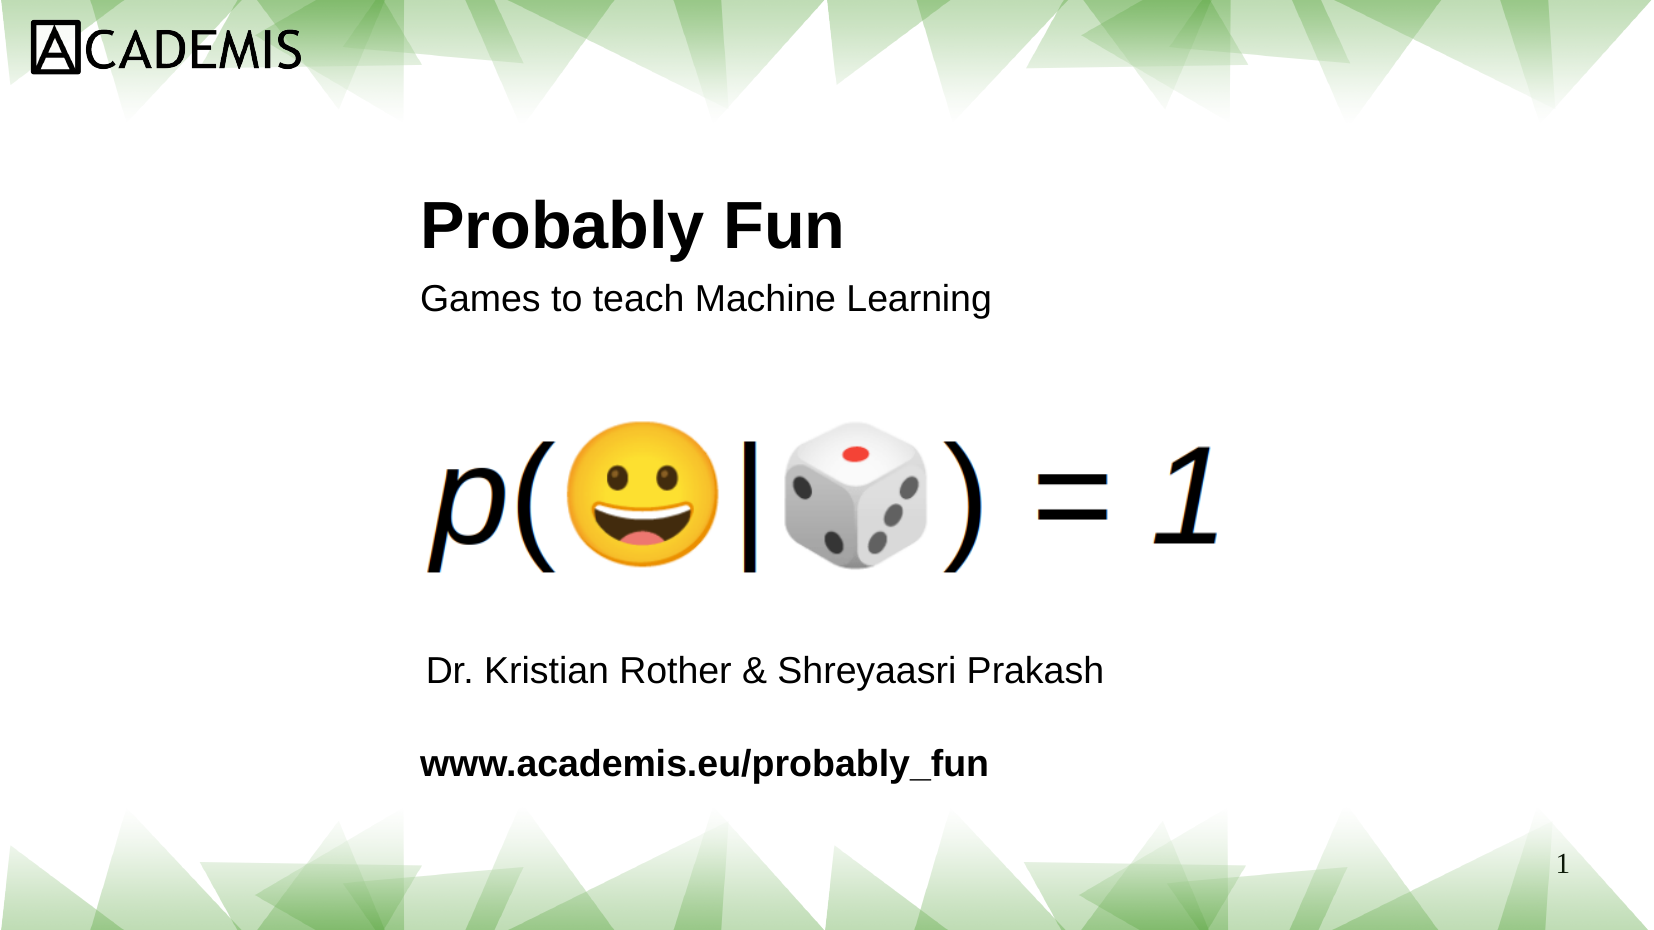

Probably Fun
Games to teach Machine Learning
# Dr. Kristian Rother & Shreyaasri Prakash
www.academis.eu/probably_fun